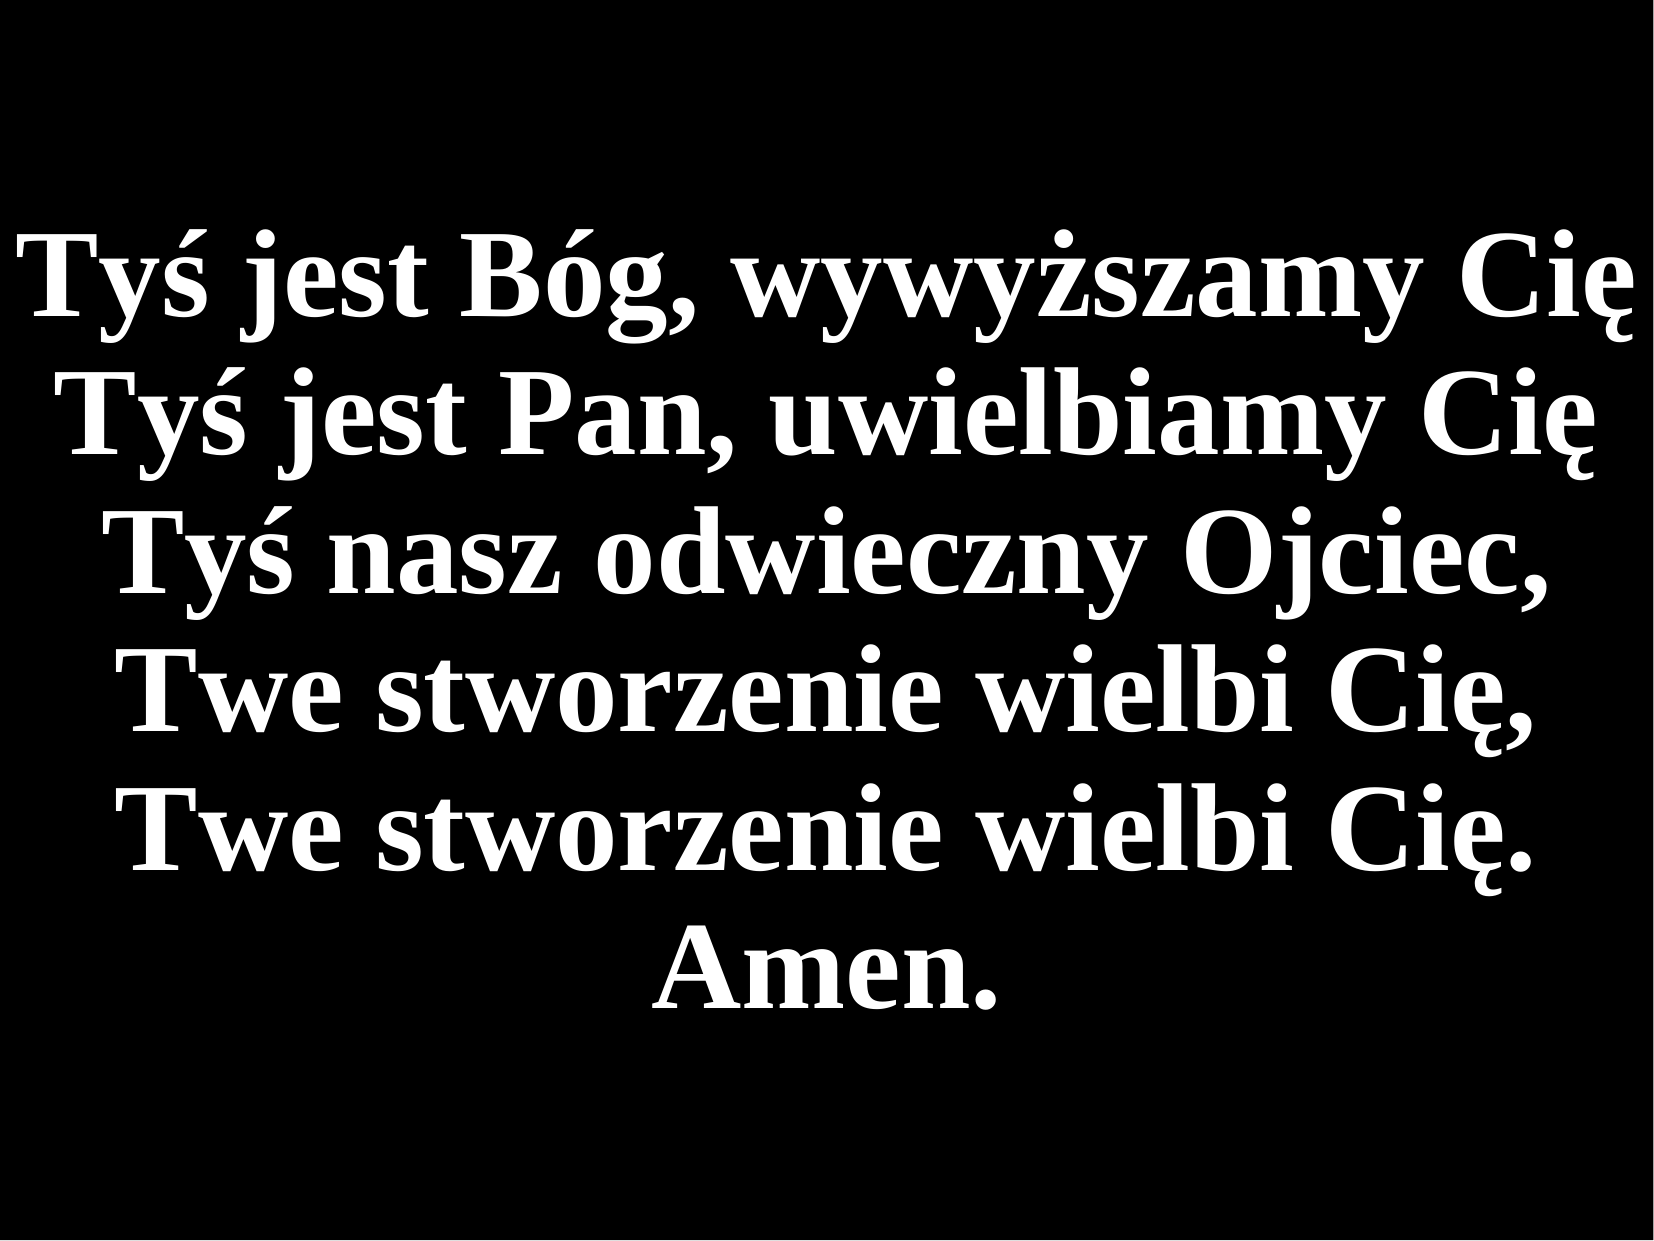

# Tyś jest Bóg, wywyższamy Cię Tyś jest Pan, uwielbiamy Cię Tyś nasz odwieczny Ojciec, Twe stworzenie wielbi Cię, Twe stworzenie wielbi Cię. Amen.